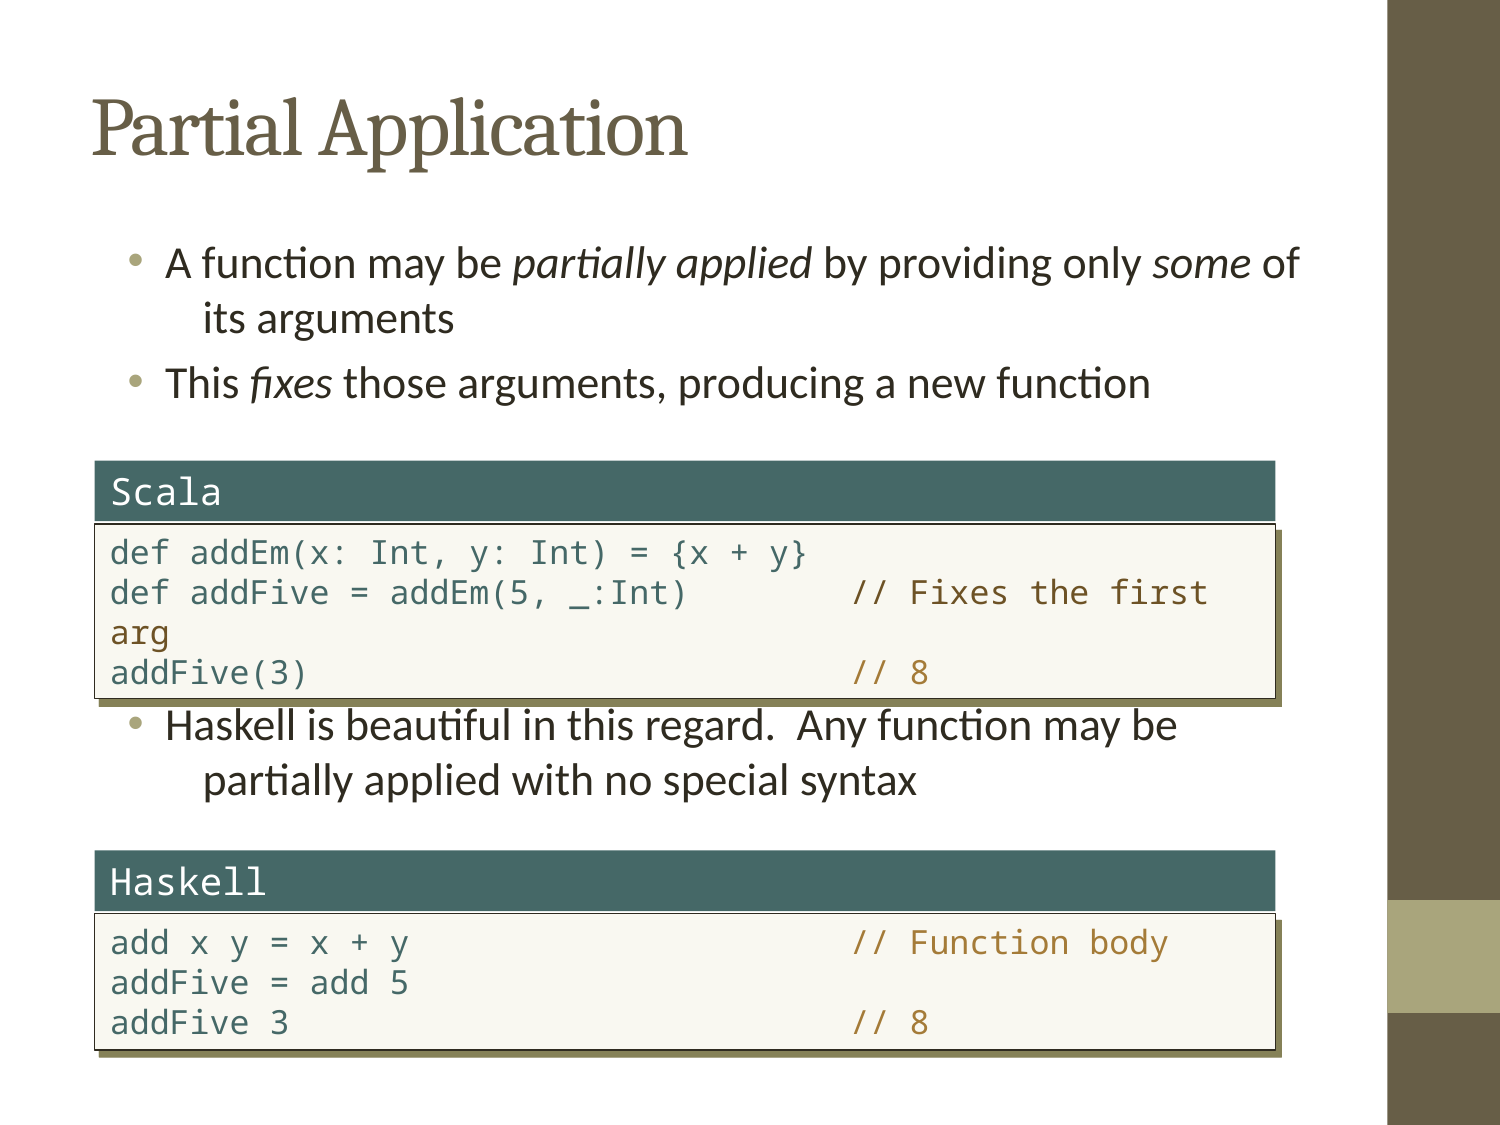

# Partial Application
A function may be partially applied by providing only some of its arguments
This fixes those arguments, producing a new function
Scala
def addEm(x: Int, y: Int) = {x + y}
def addFive = addEm(5, _:Int) // Fixes the first arg
addFive(3) // 8
Haskell is beautiful in this regard. Any function may be partially applied with no special syntax
Haskell
add x y = x + y // Function body
addFive = add 5
addFive 3 // 8